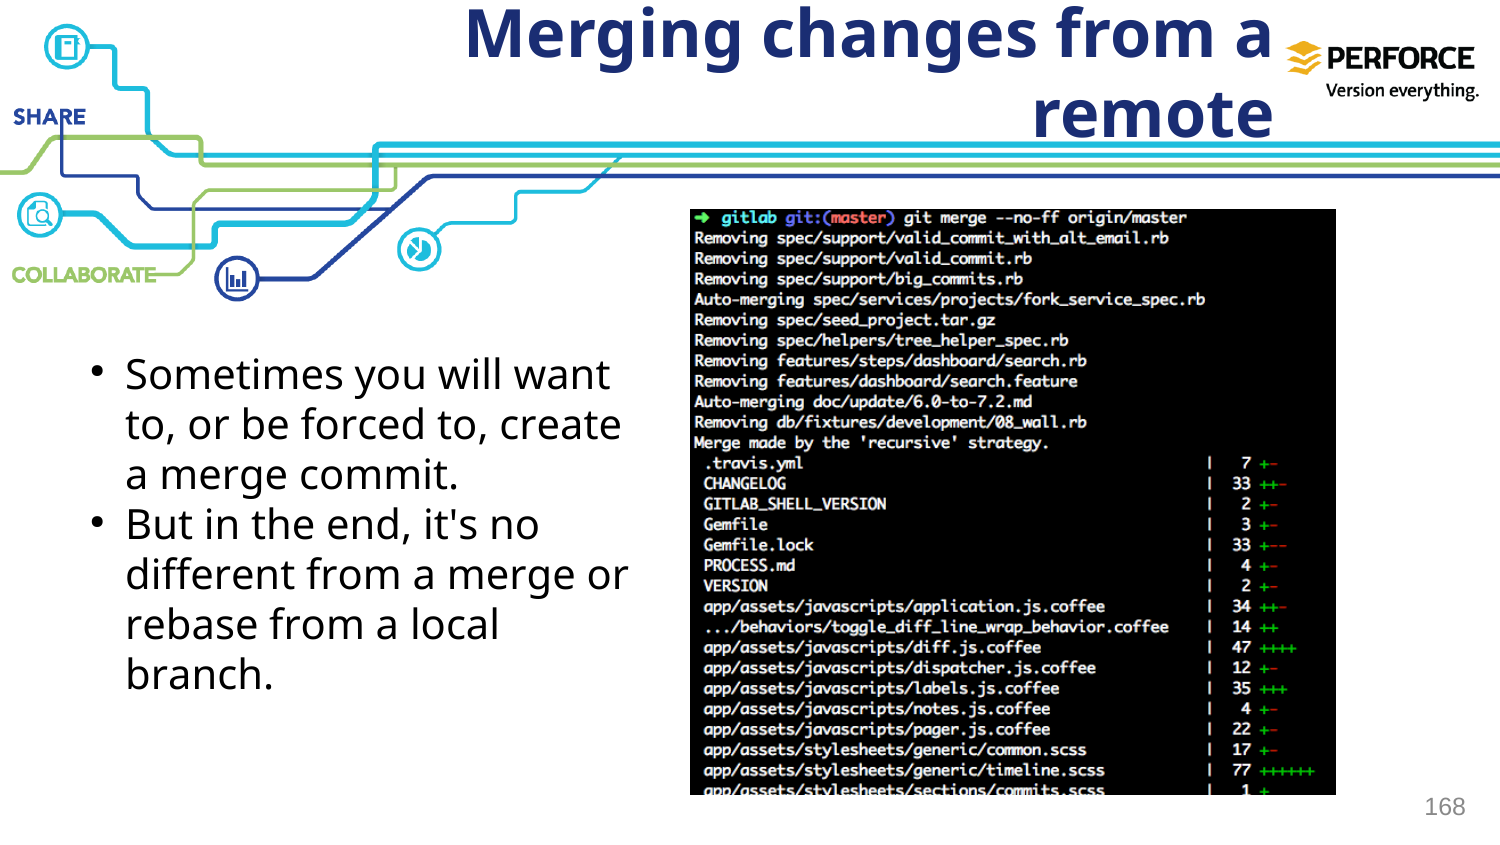

# Merging changes from a remote
Sometimes you will want to, or be forced to, create a merge commit.
But in the end, it's no different from a merge or rebase from a local branch.